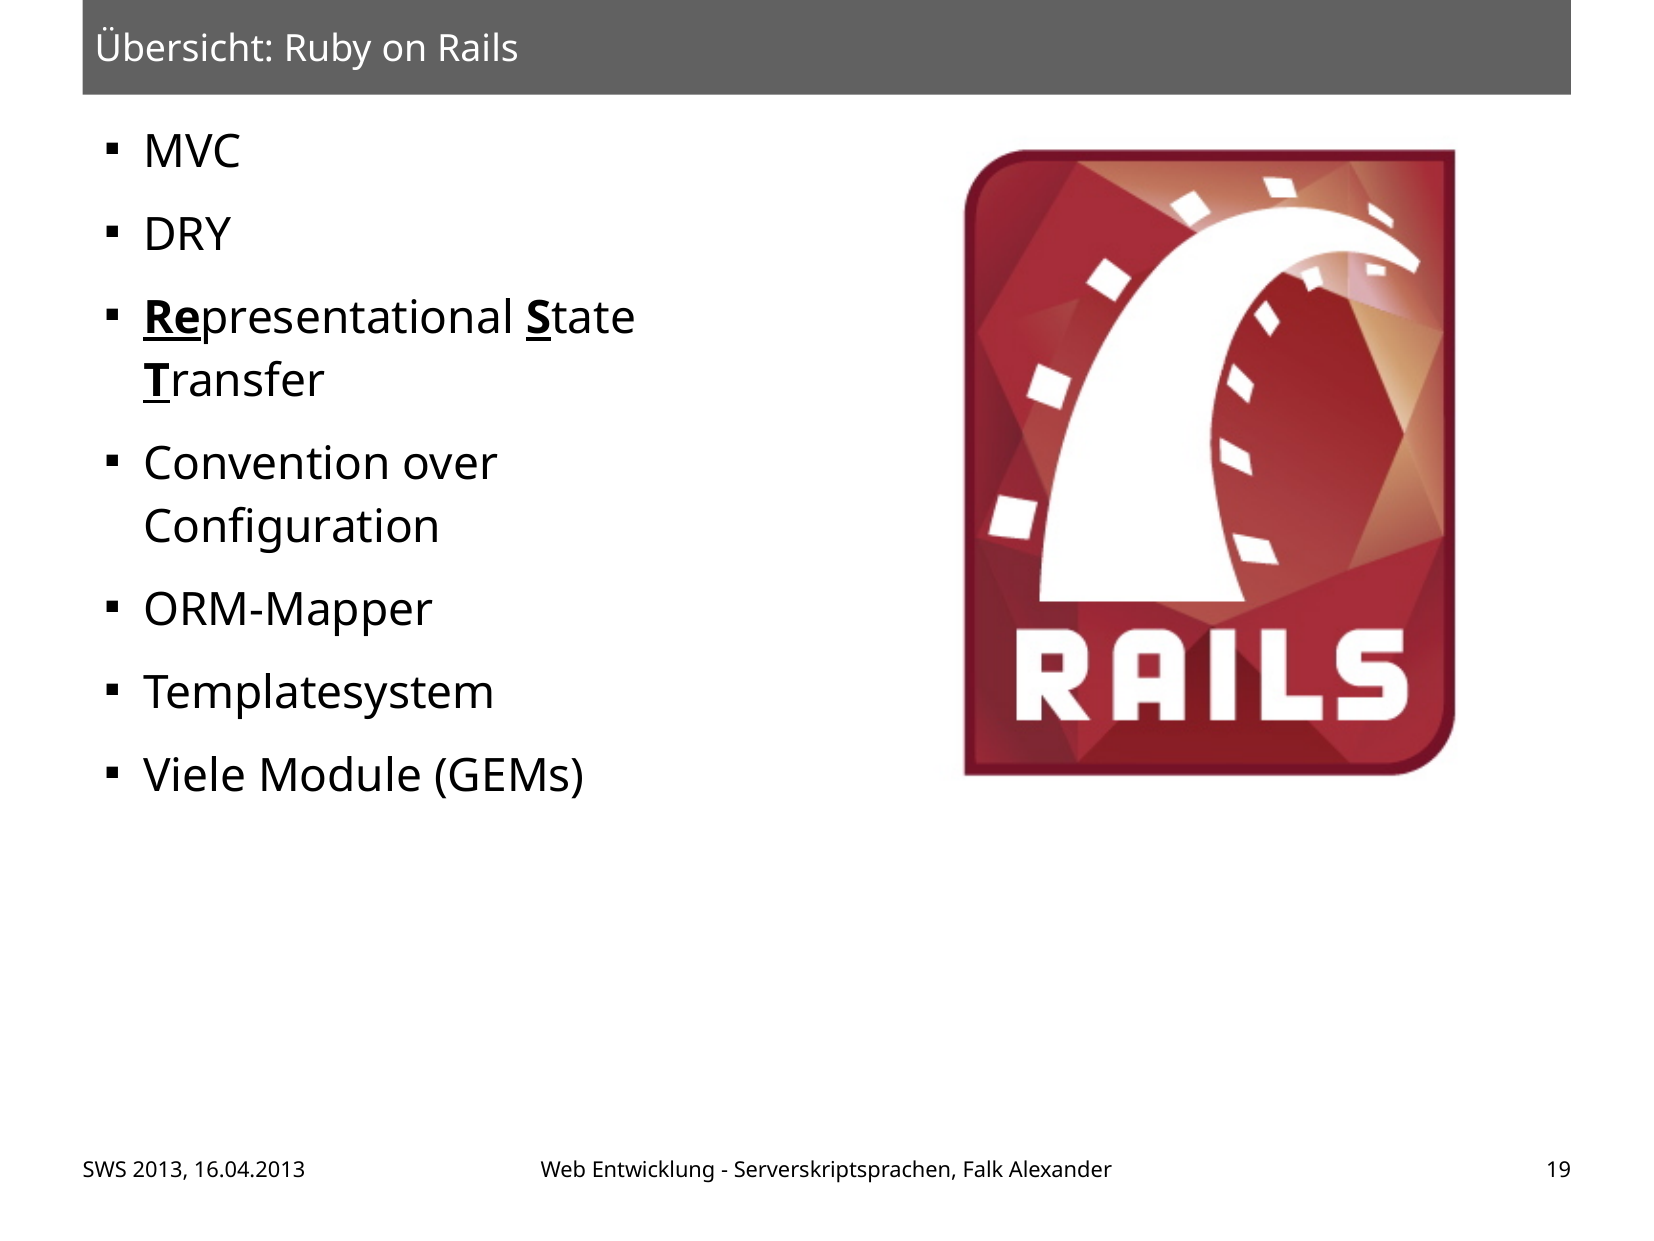

# Übersicht: Ruby on Rails
MVC
DRY
Representational State Transfer
Convention over Configuration
ORM-Mapper
Templatesystem
Viele Module (GEMs)
SWS 2013, 16.04.2013
Web Entwicklung - Serverskriptsprachen, Falk Alexander
19